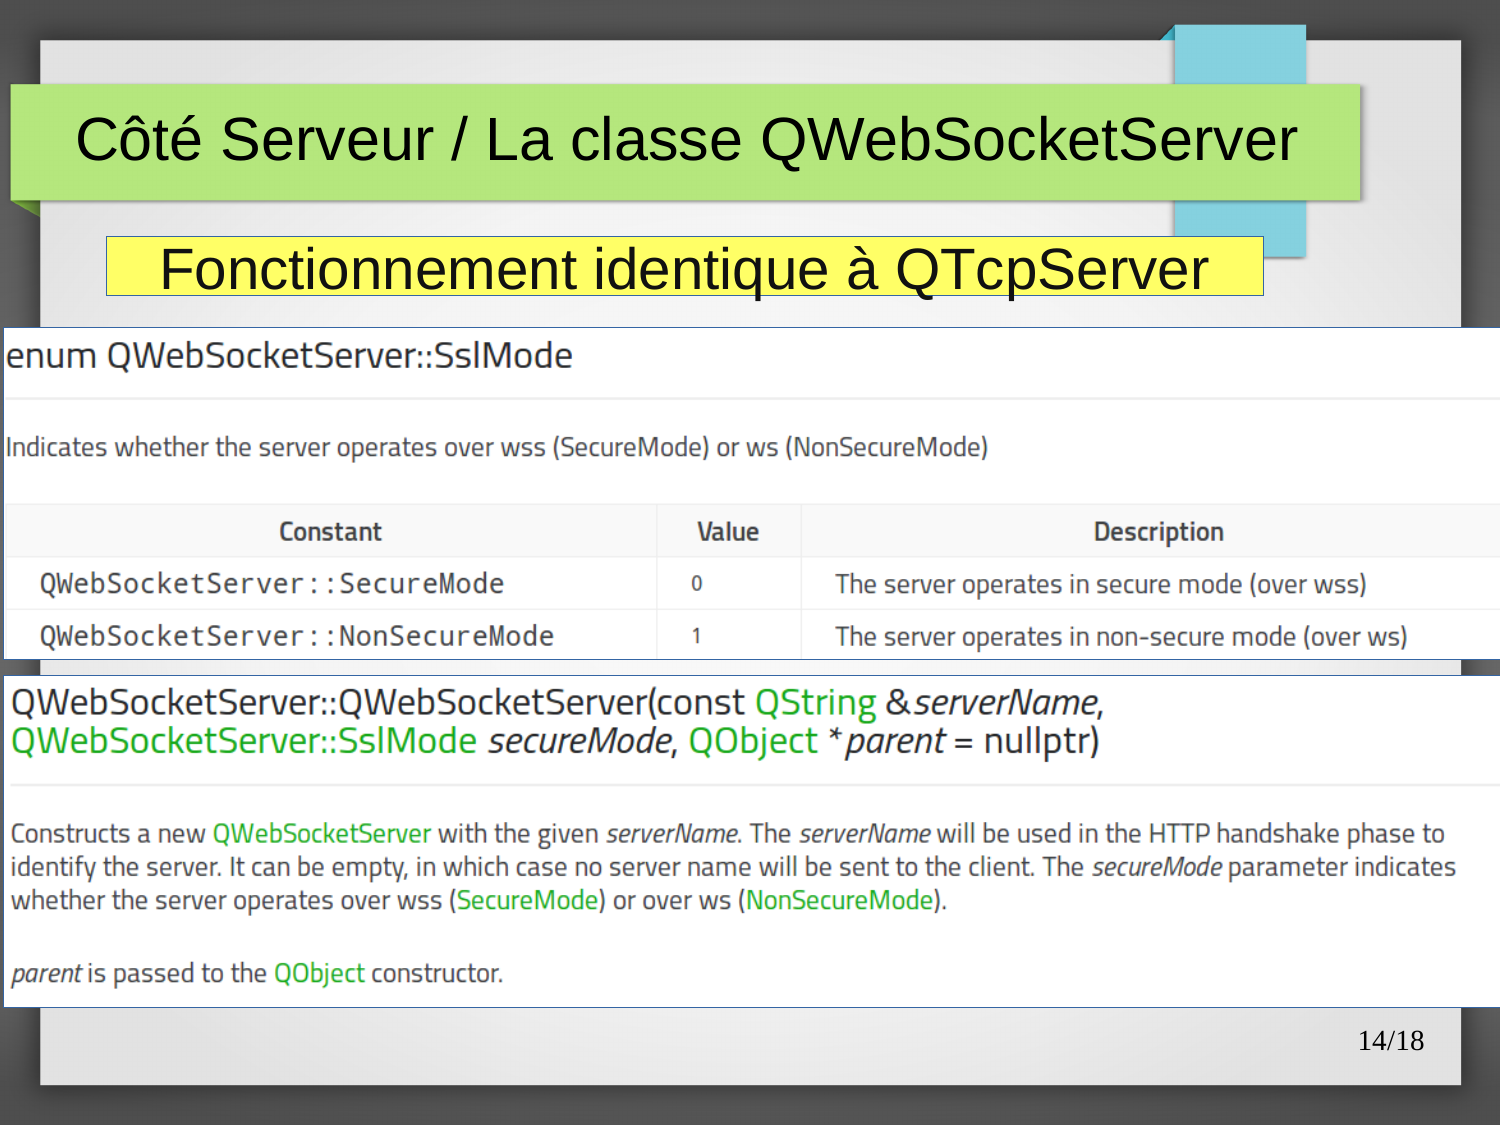

# Côté Serveur / La classe QWebSocketServer
Fonctionnement identique à QTcpServer
14